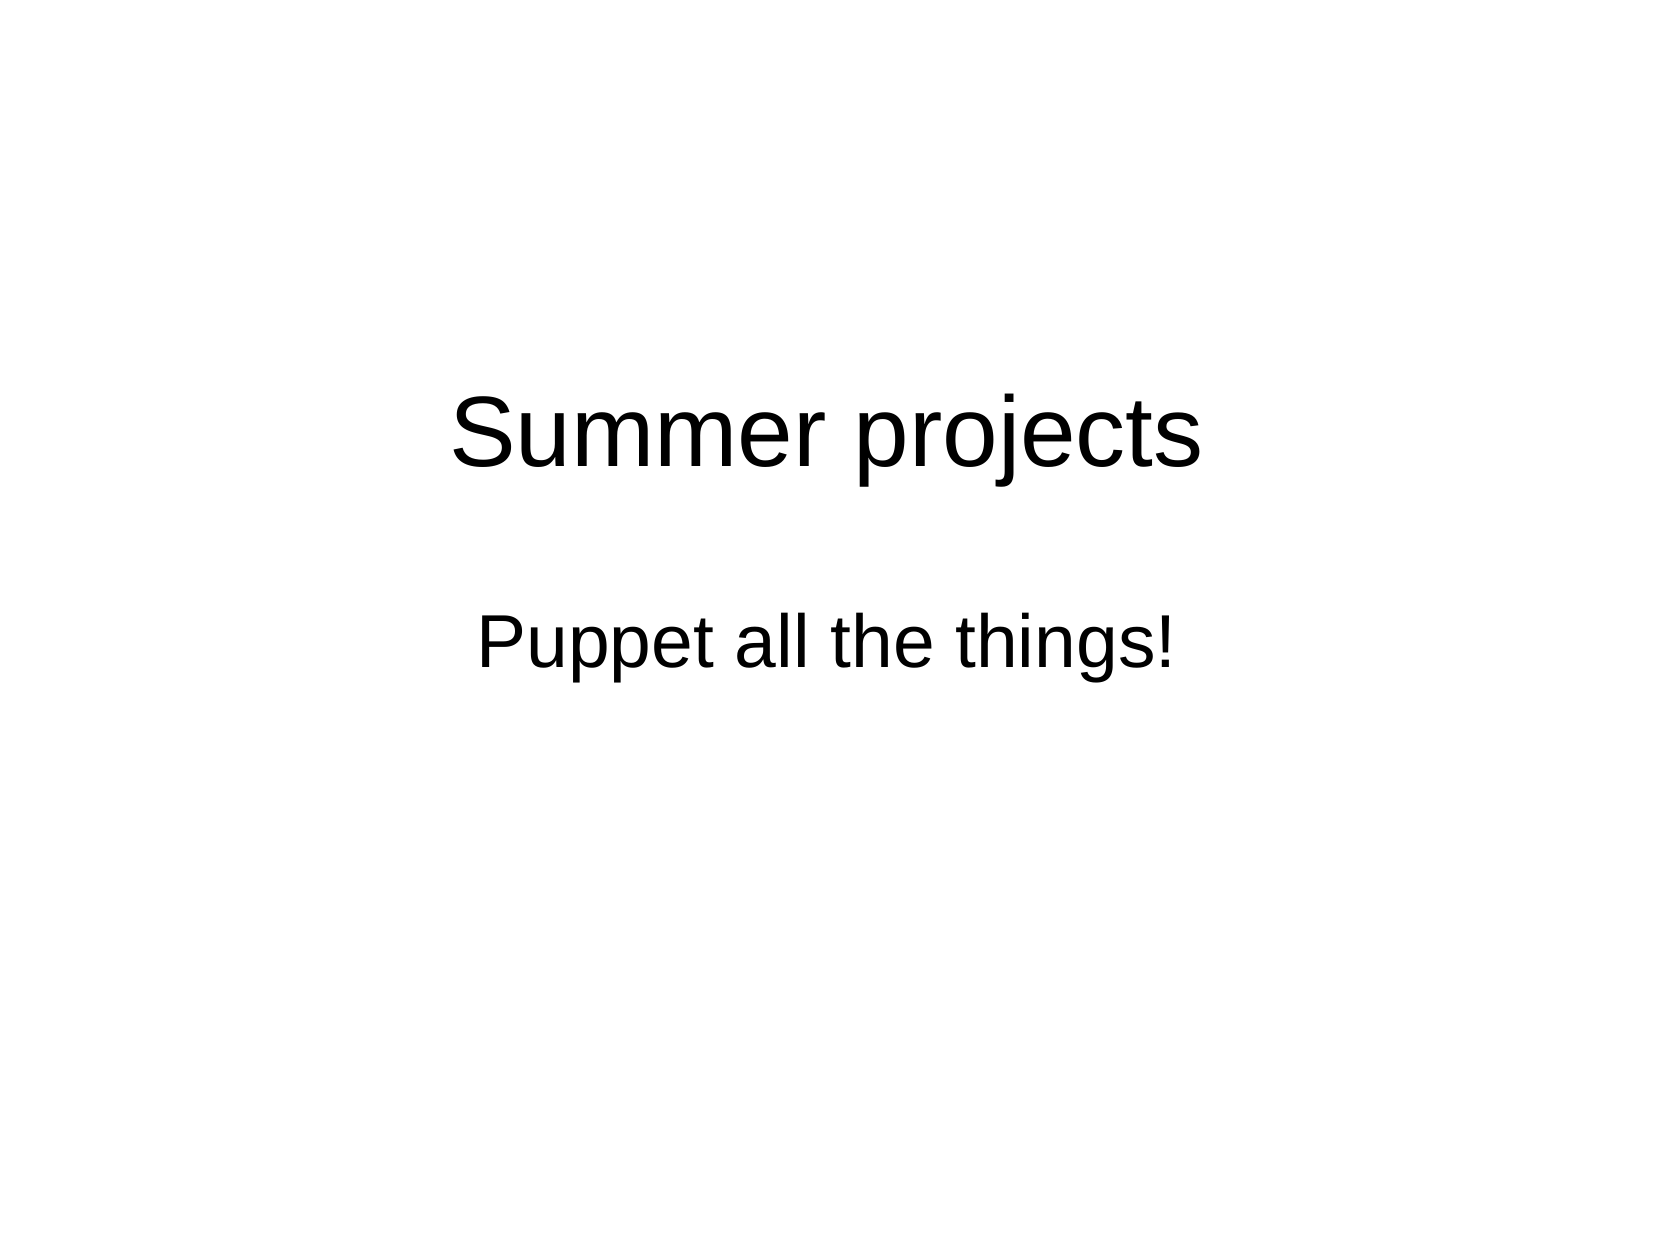

# Summer projects
Puppet all the things!